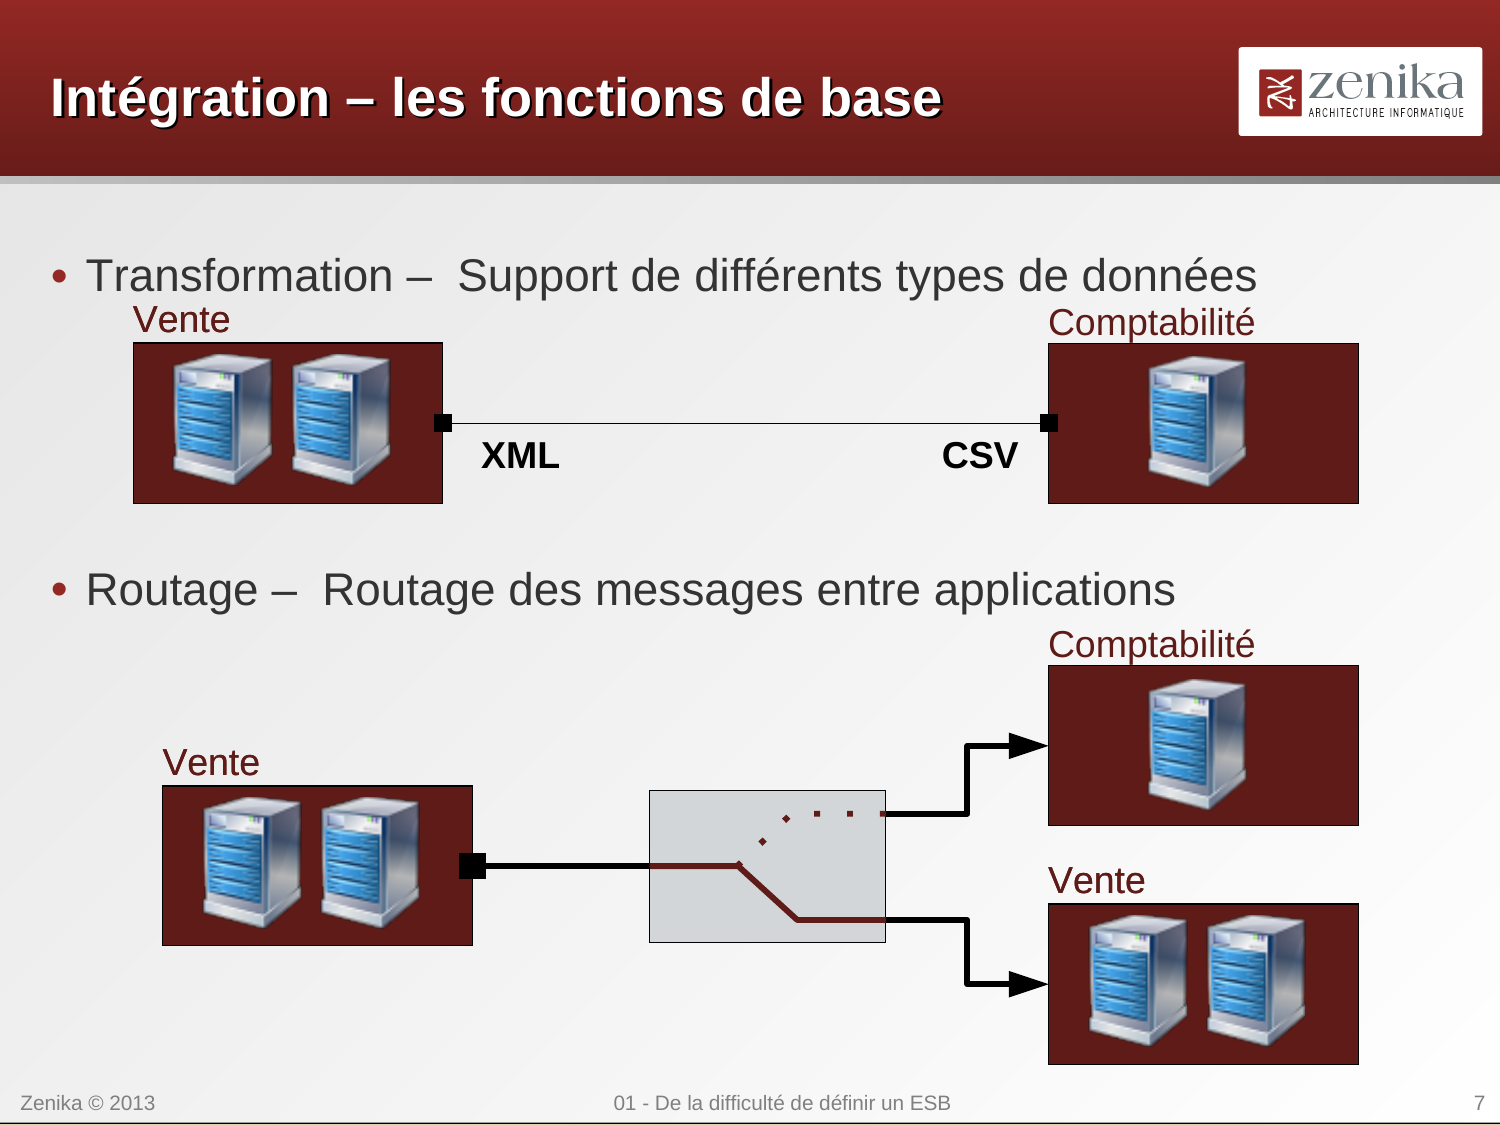

# Intégration – les fonctions de base
Transformation – Support de différents types de données
Routage – Routage des messages entre applications
Vente
Vente
Comptabilité
XML
CSV
Comptabilité
Vente
Vente
Vente
Vente